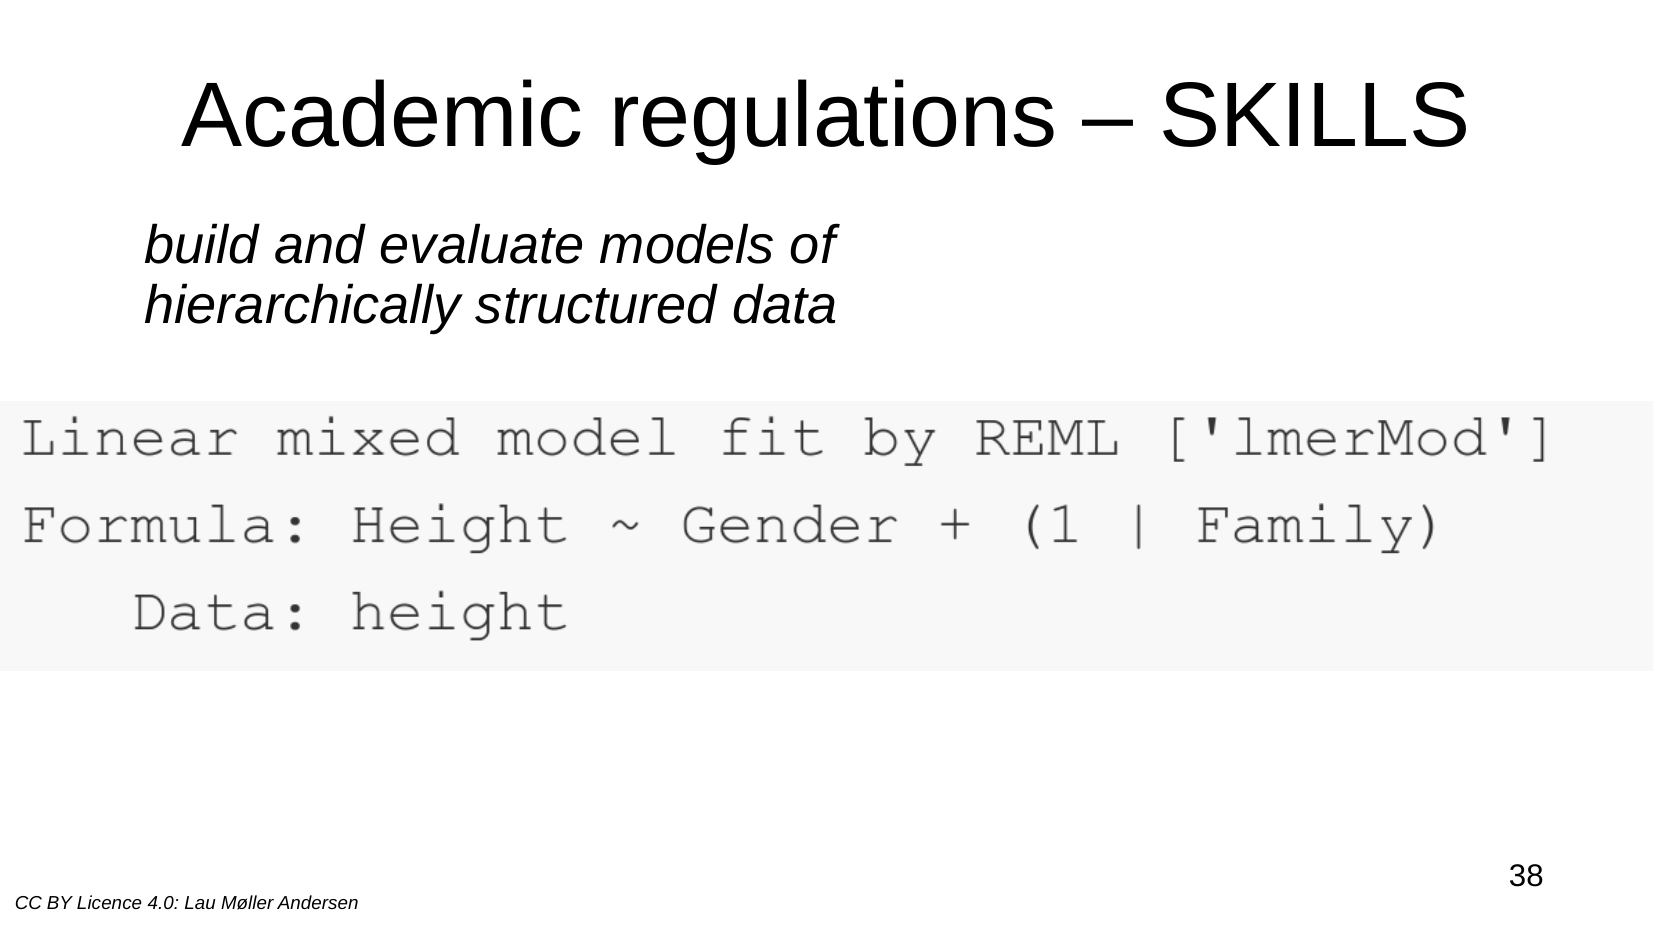

# Academic regulations – SKILLS
build and evaluate models of hierarchically structured data
CC BY Licence 4.0: Lau Møller Andersen